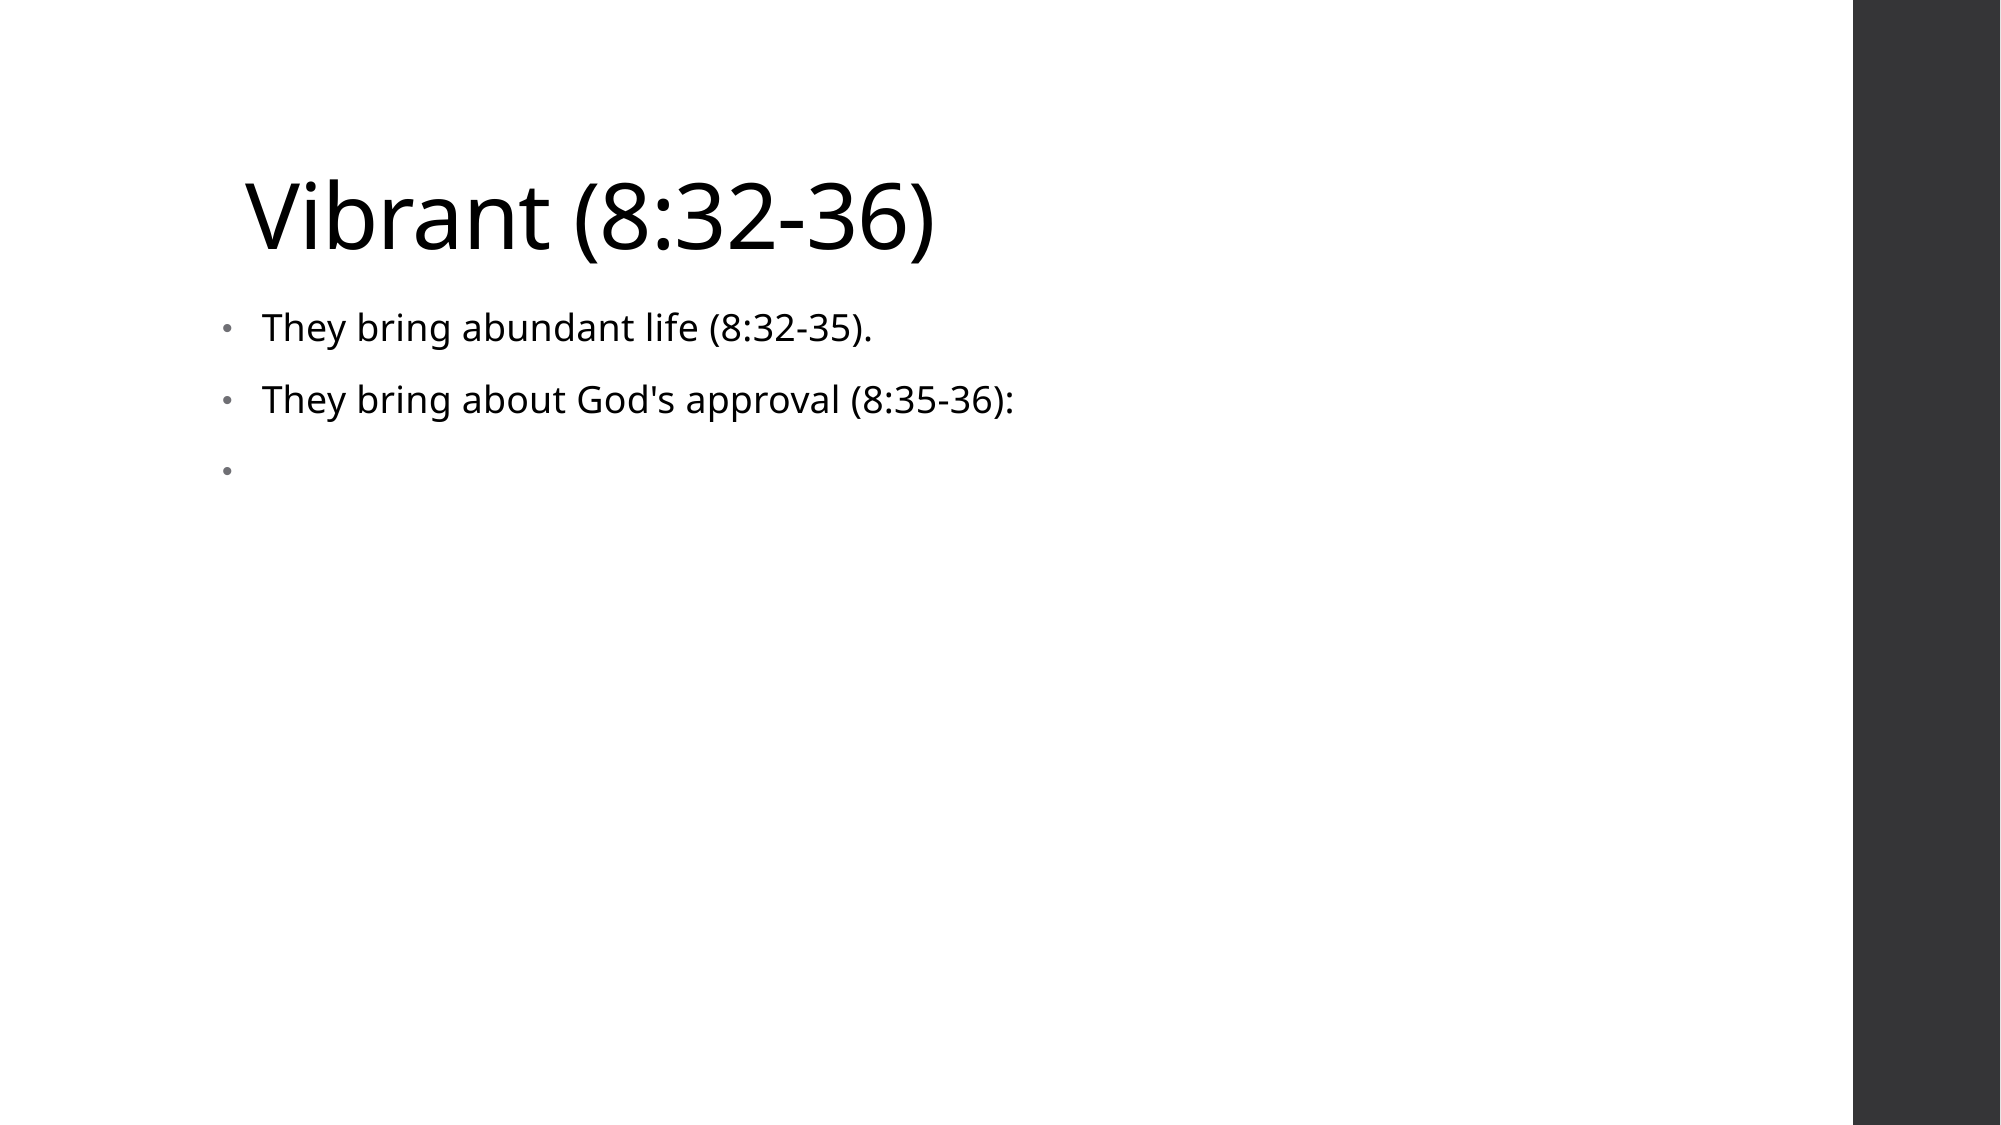

# Vibrant (8:32-36)
 They bring abundant life (8:32-35).
 They bring about God's approval (8:35-36):